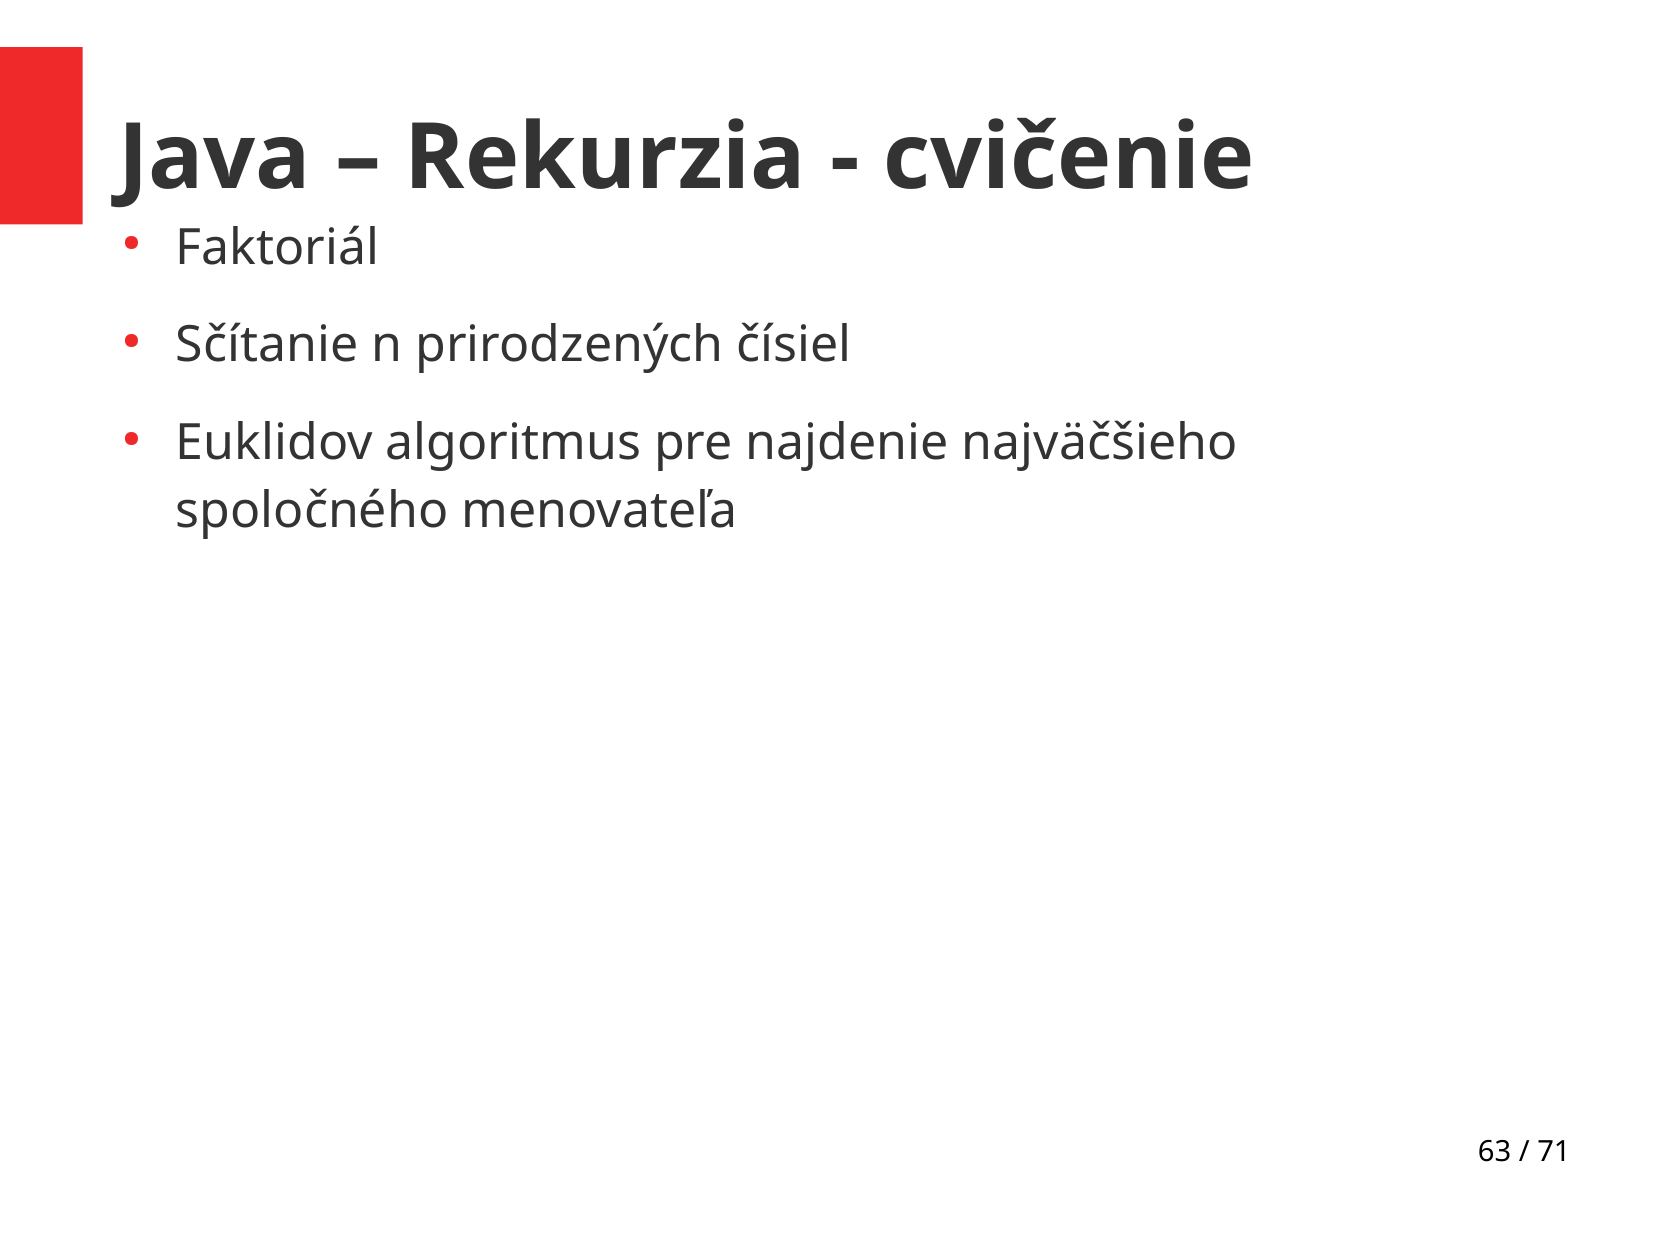

# Java – Rekurzia - cvičenie
Faktoriál
Sčítanie n prirodzených čísiel
Euklidov algoritmus pre najdenie najväčšieho spoločného menovateľa
63